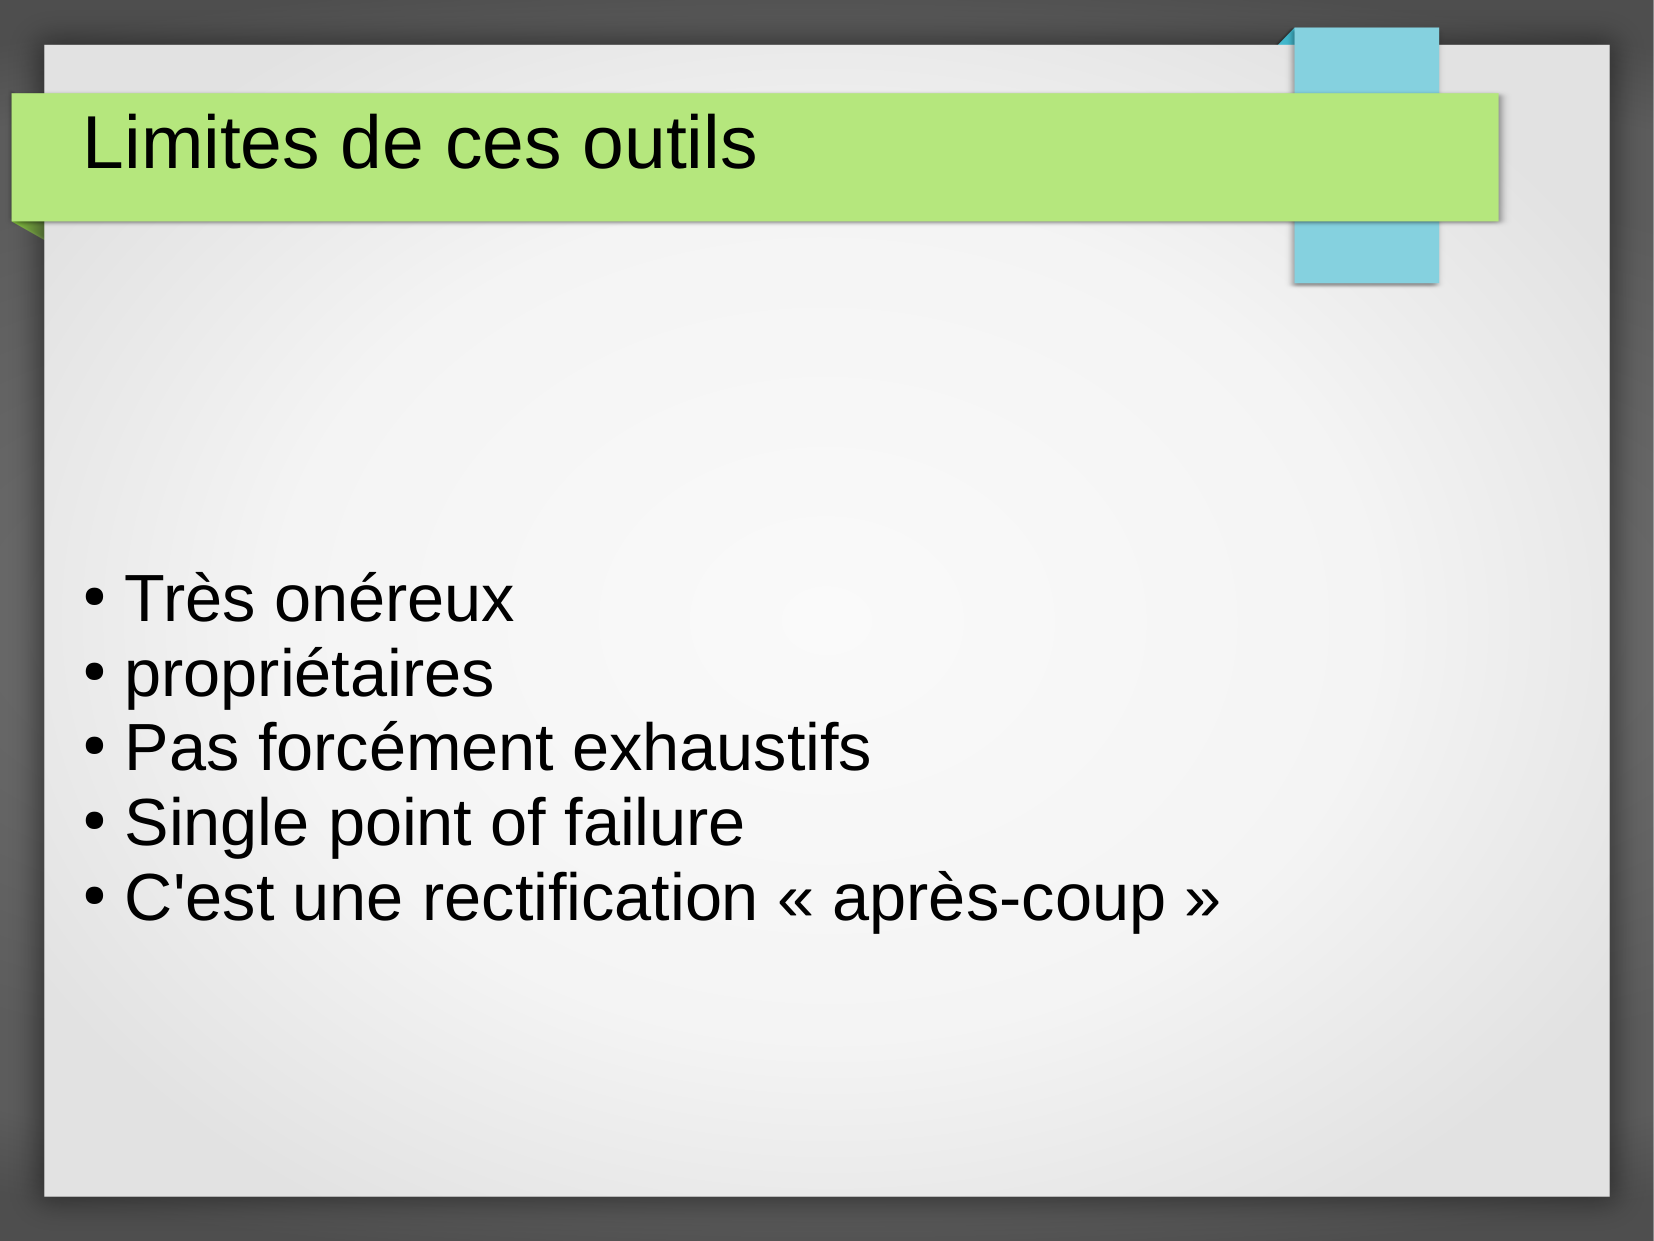

# Limites de ces outils
 Très onéreux
 propriétaires
 Pas forcément exhaustifs
 Single point of failure
 C'est une rectification « après-coup »